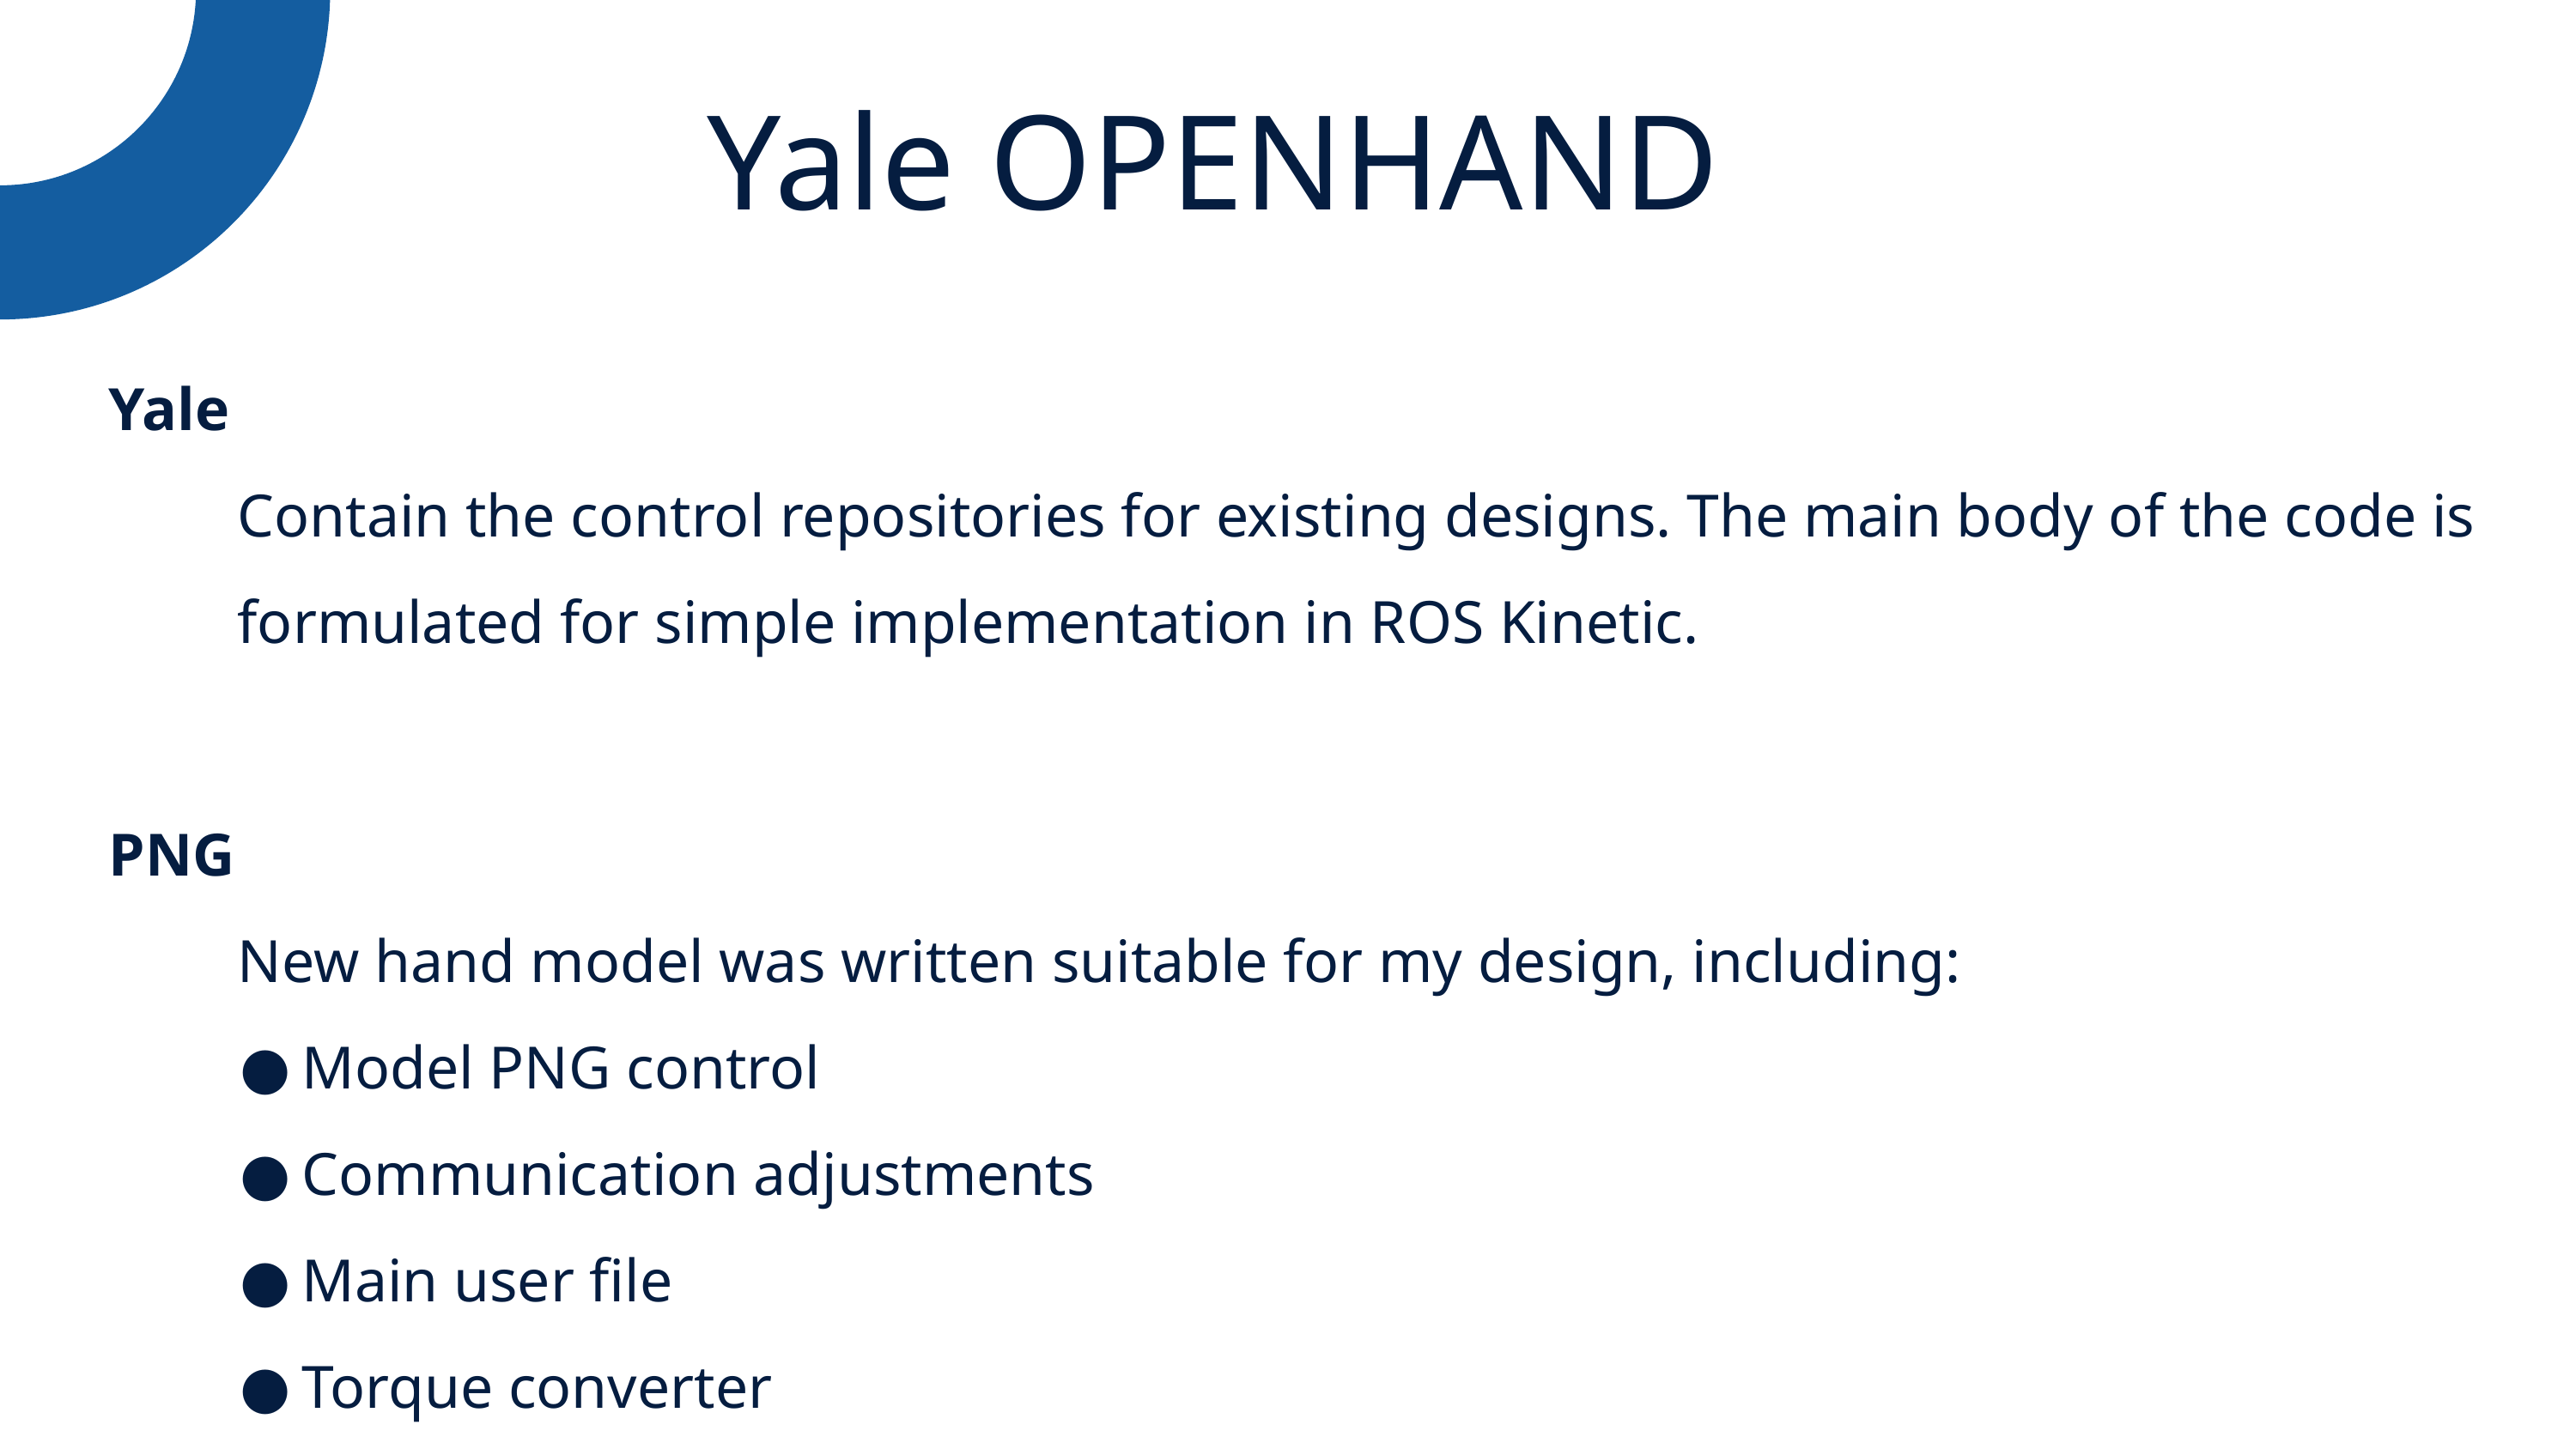

Yale OPENHAND
Yale
Contain the control repositories for existing designs. The main body of the code is formulated for simple implementation in ROS Kinetic.
PNG
New hand model was written suitable for my design, including:
Model PNG control
Communication adjustments
Main user file
Torque converter